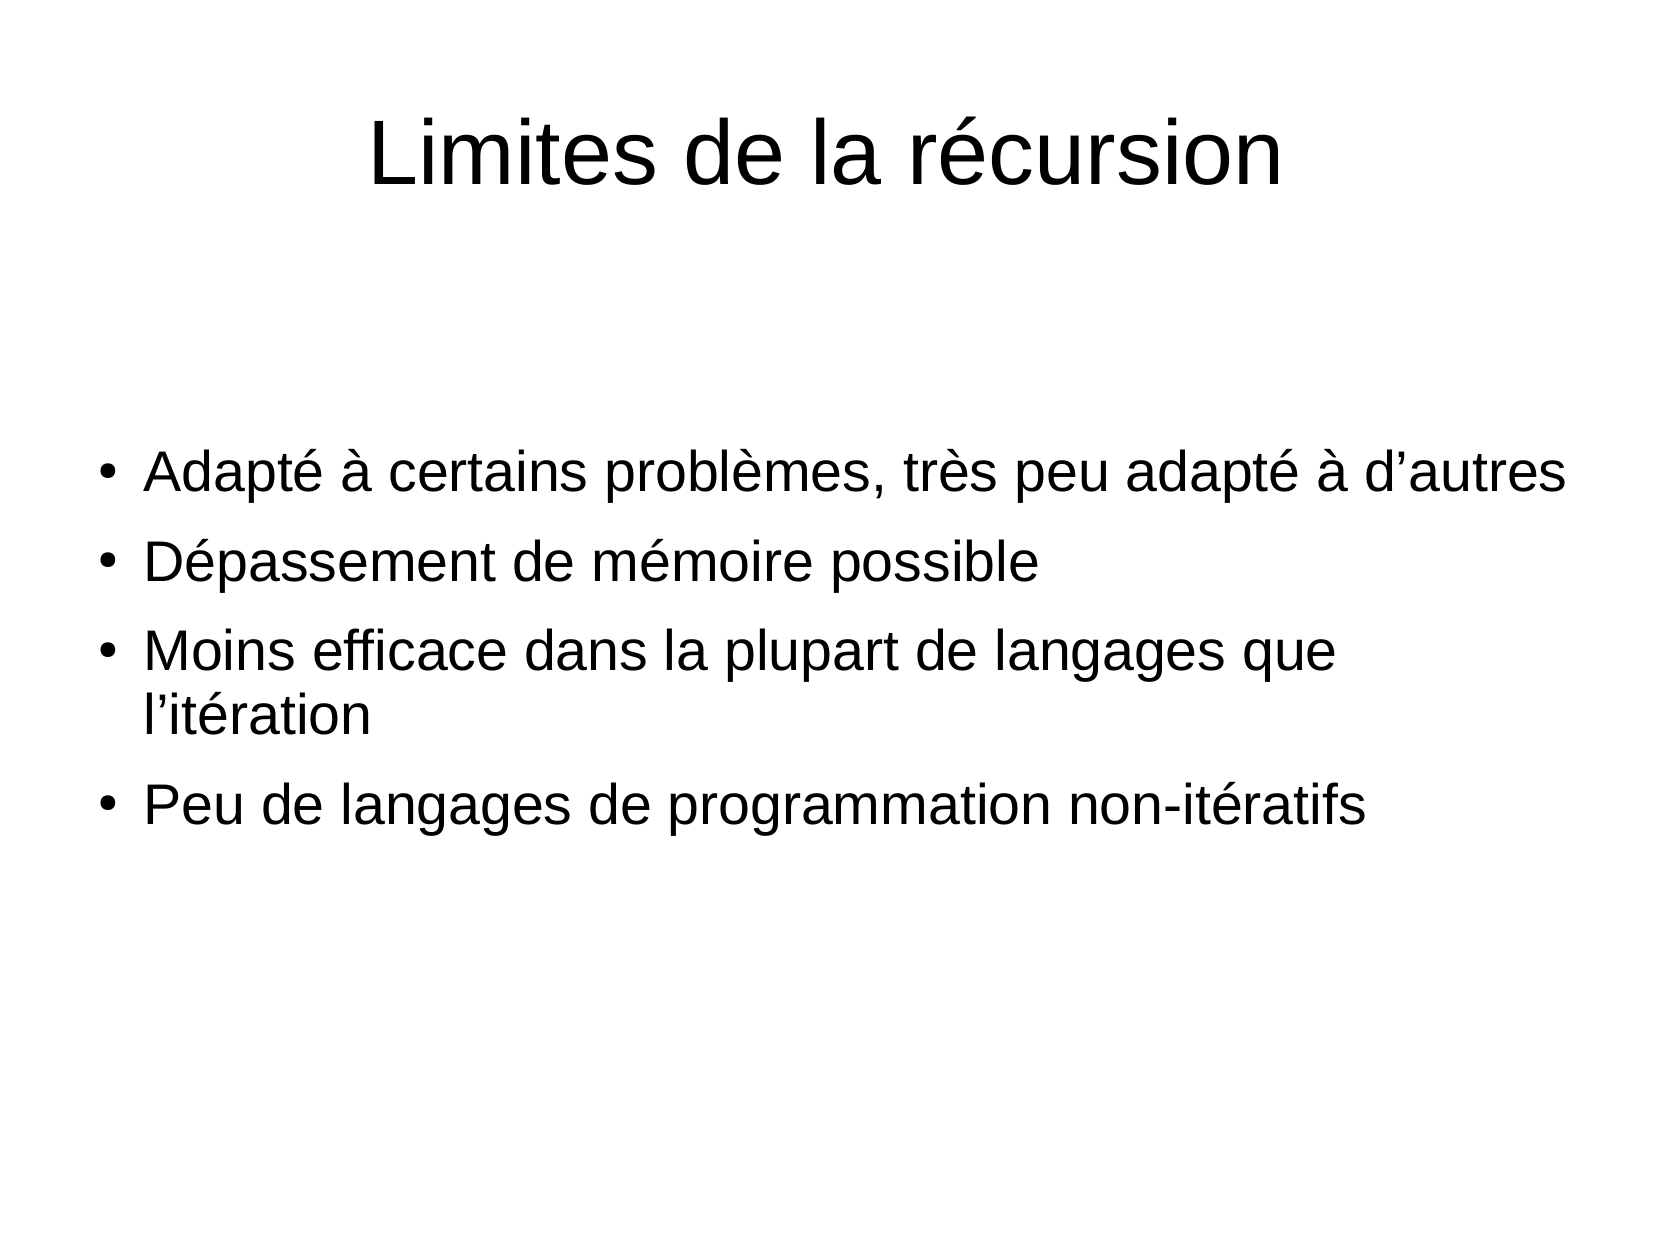

# Limites de la récursion
Adapté à certains problèmes, très peu adapté à d’autres
Dépassement de mémoire possible
Moins efficace dans la plupart de langages que l’itération
Peu de langages de programmation non-itératifs